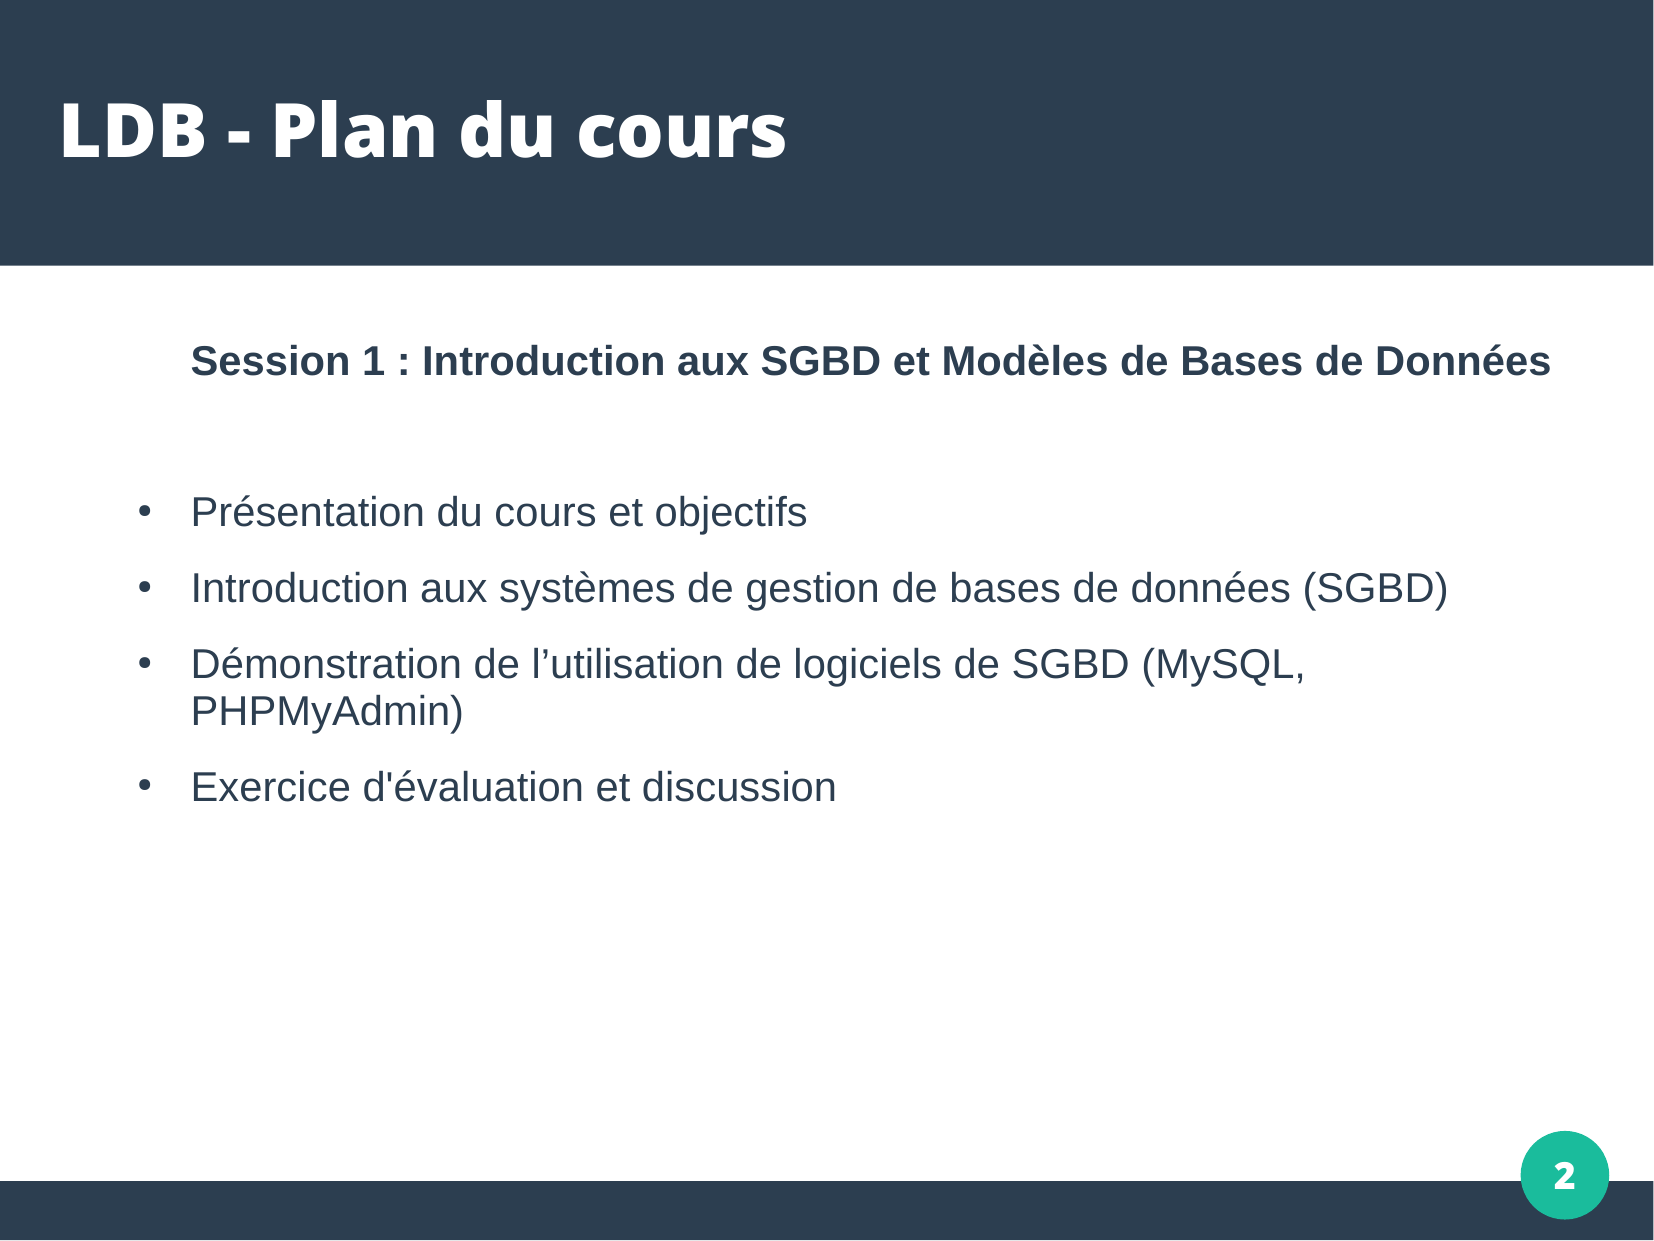

# LDB - Plan du cours
Session 1 : Introduction aux SGBD et Modèles de Bases de Données
Présentation du cours et objectifs
Introduction aux systèmes de gestion de bases de données (SGBD)
Démonstration de l’utilisation de logiciels de SGBD (MySQL, PHPMyAdmin)
Exercice d'évaluation et discussion
2